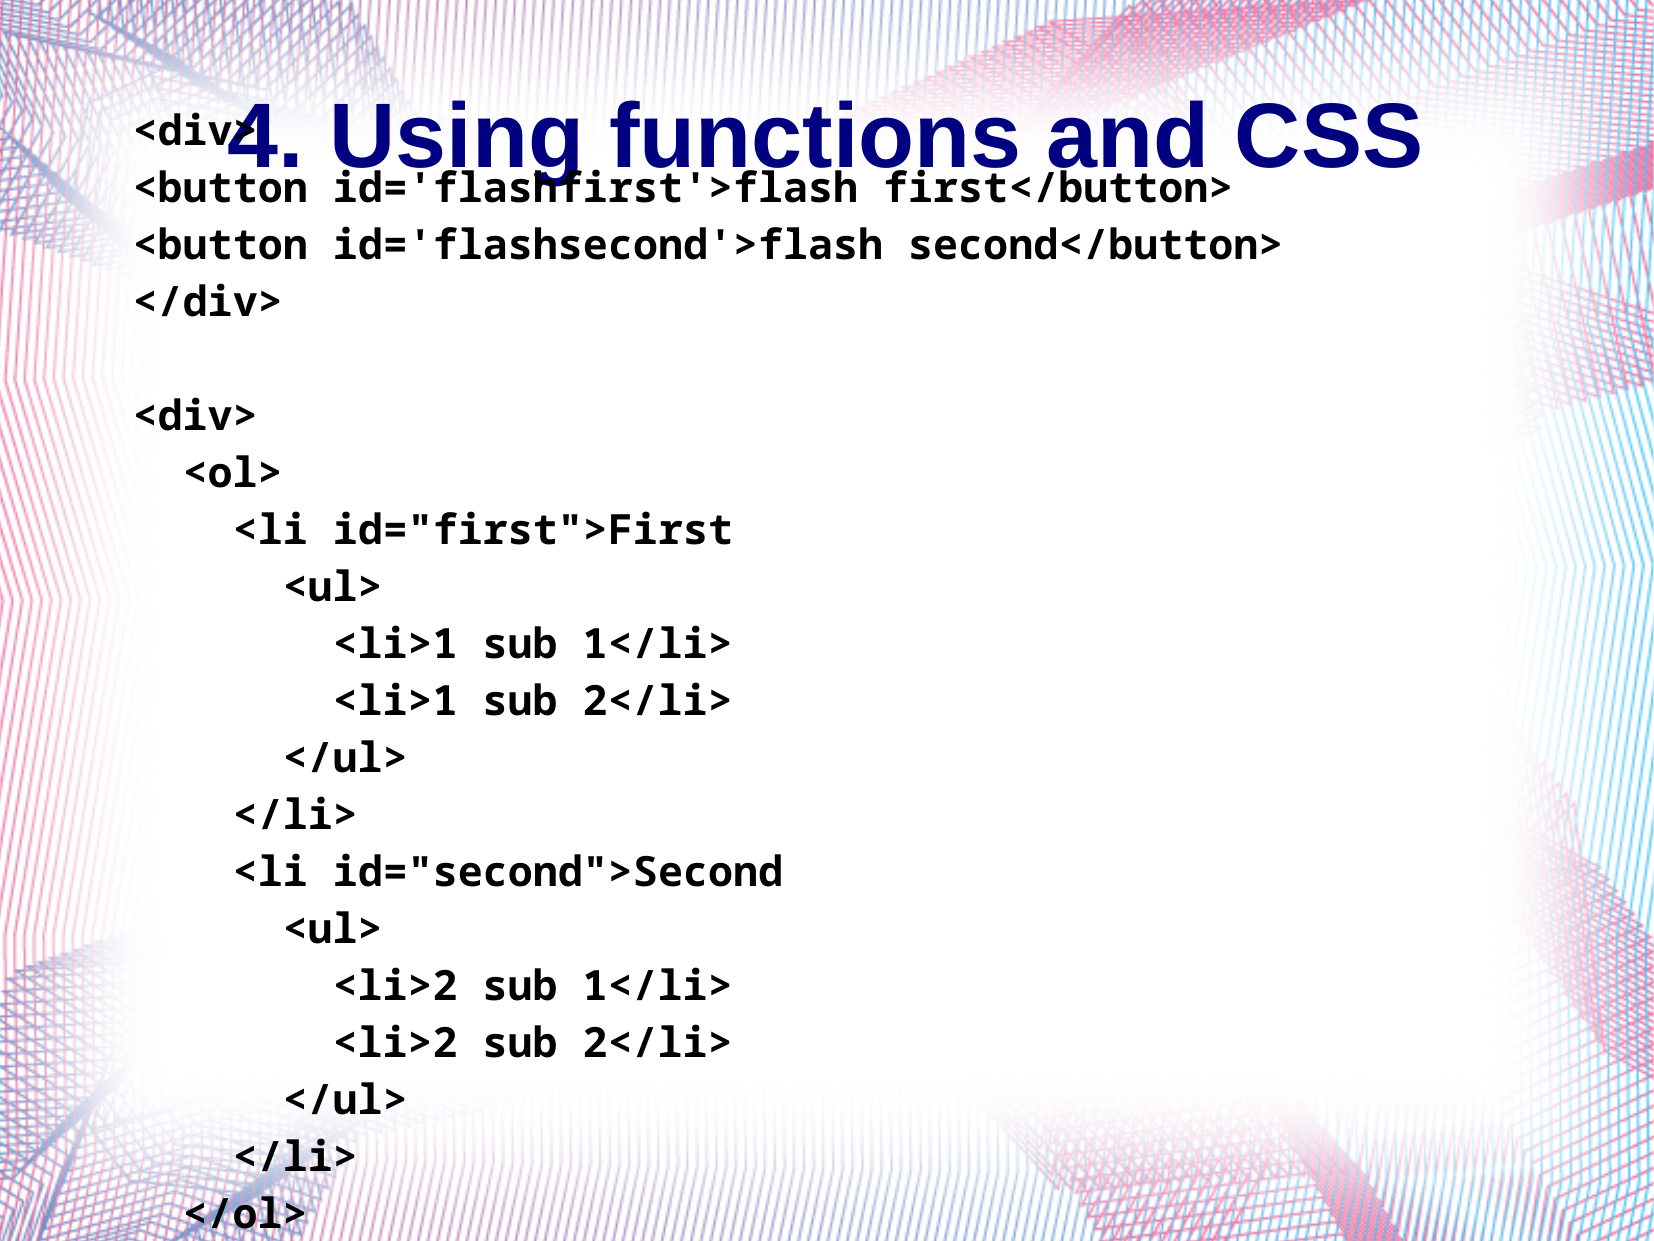

# 4. Using functions and CSS
 <div>
 <button id='flashfirst'>flash first</button>
 <button id='flashsecond'>flash second</button>
 </div>
 <div>
 <ol>
 <li id="first">First
 <ul>
 <li>1 sub 1</li>
 <li>1 sub 2</li>
 </ul>
 </li>
 <li id="second">Second
 <ul>
 <li>2 sub 1</li>
 <li>2 sub 2</li>
 </ul>
 </li>
 </ol>
 </div>